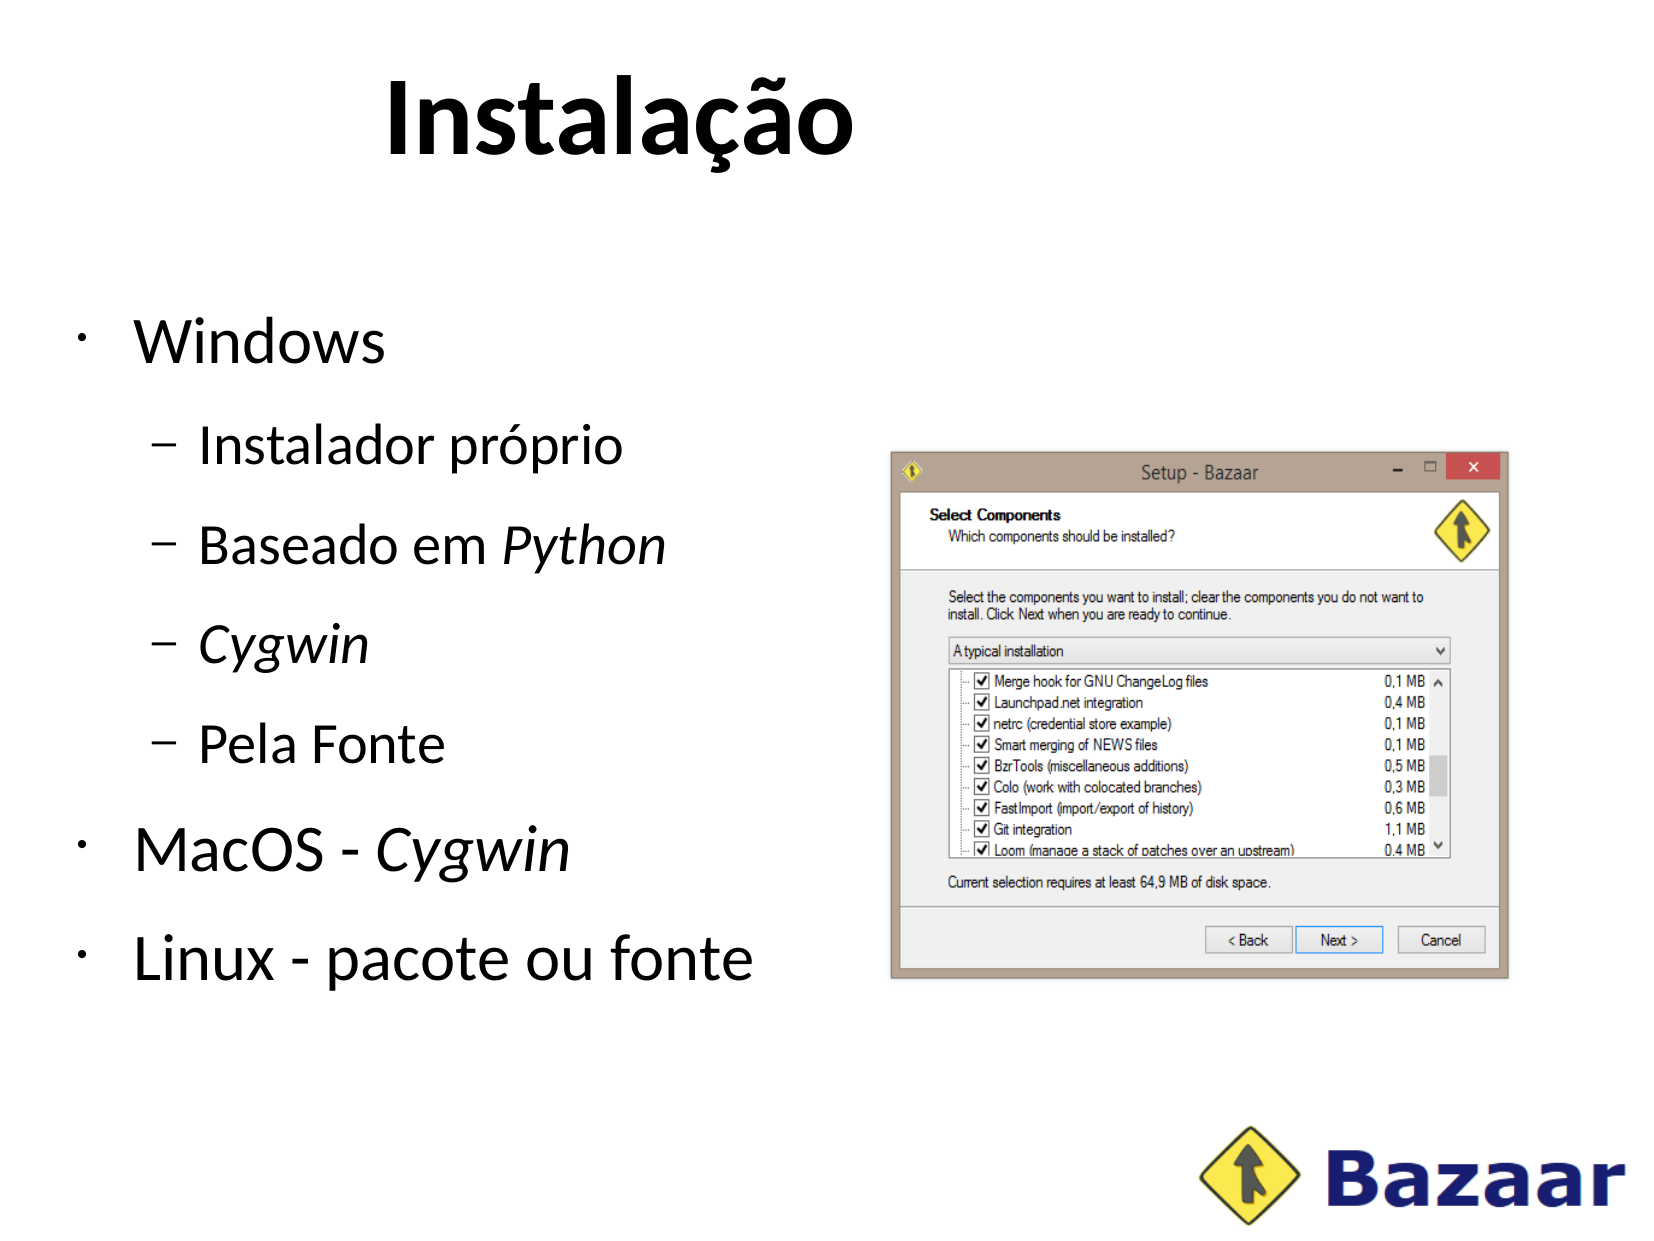

# Instalação
Windows
Instalador próprio
Baseado em Python
Cygwin
Pela Fonte
MacOS - Cygwin
Linux - pacote ou fonte